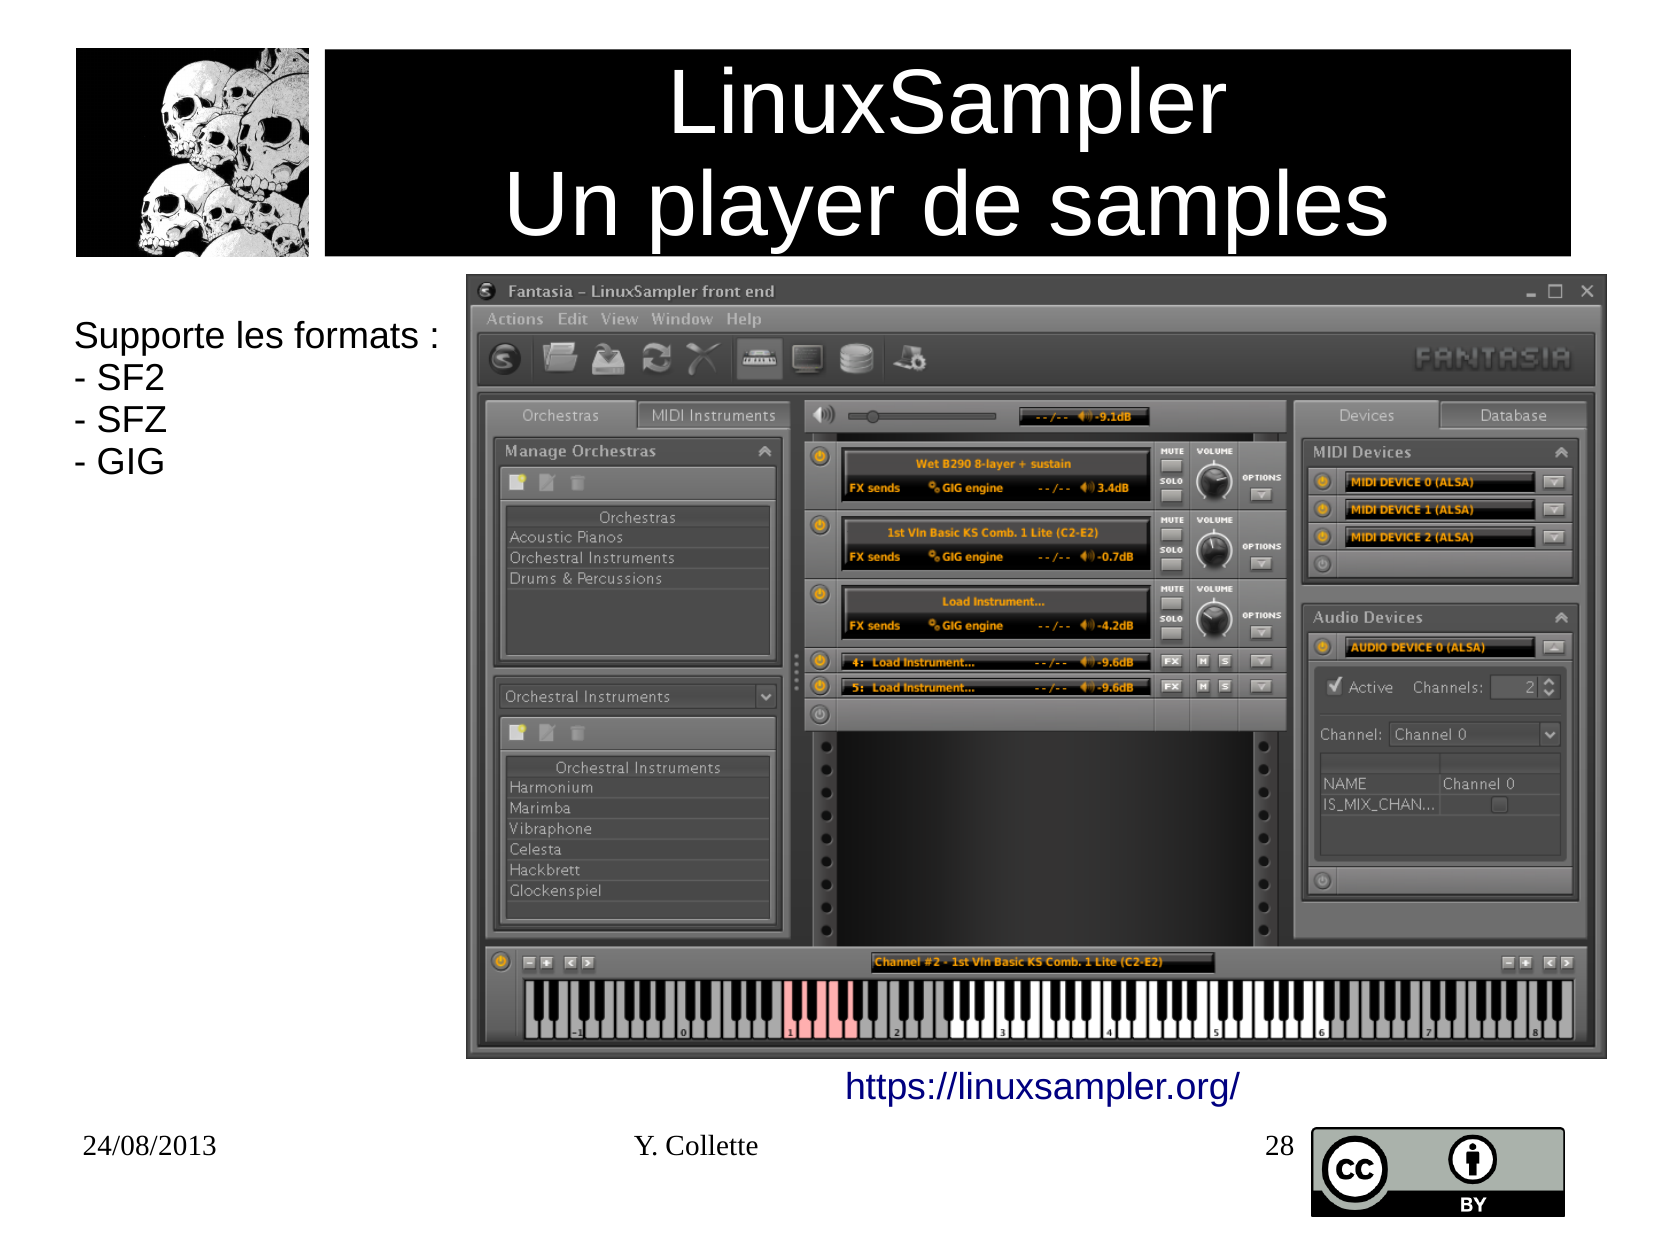

# LinuxSampler Un player de samples
Supporte les formats :
- SF2
- SFZ
- GIG
https://linuxsampler.org/
Y. Collette
28